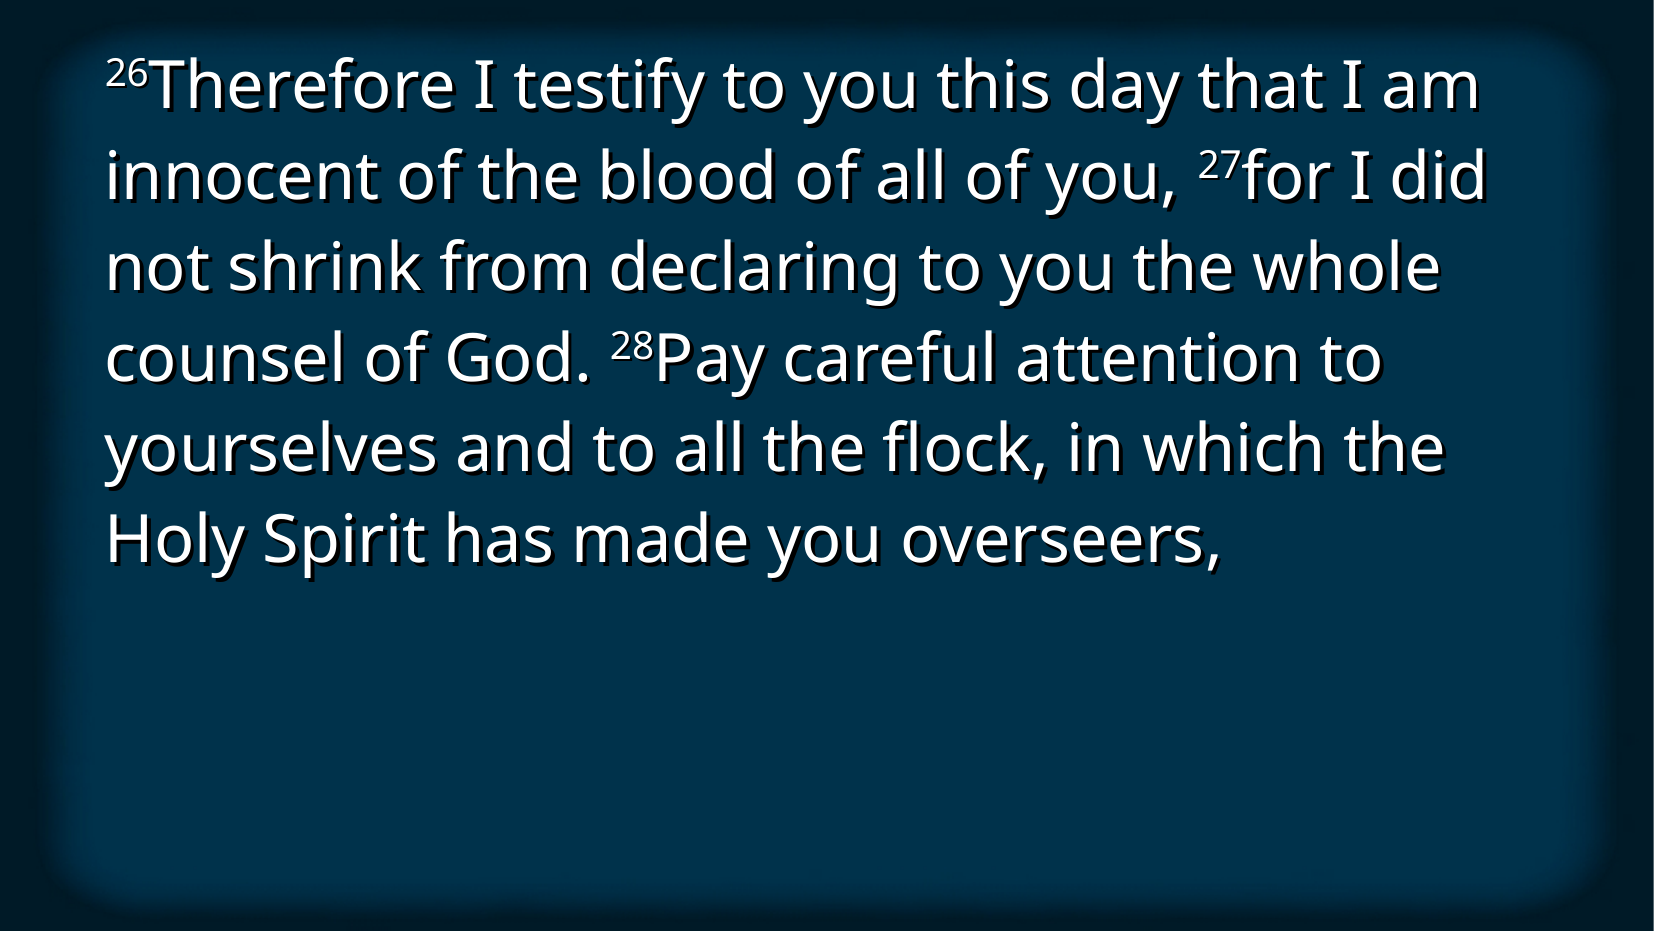

26Therefore I testify to you this day that I am innocent of the blood of all of you, 27for I did not shrink from declaring to you the whole counsel of God. 28Pay careful attention to yourselves and to all the flock, in which the Holy Spirit has made you overseers,